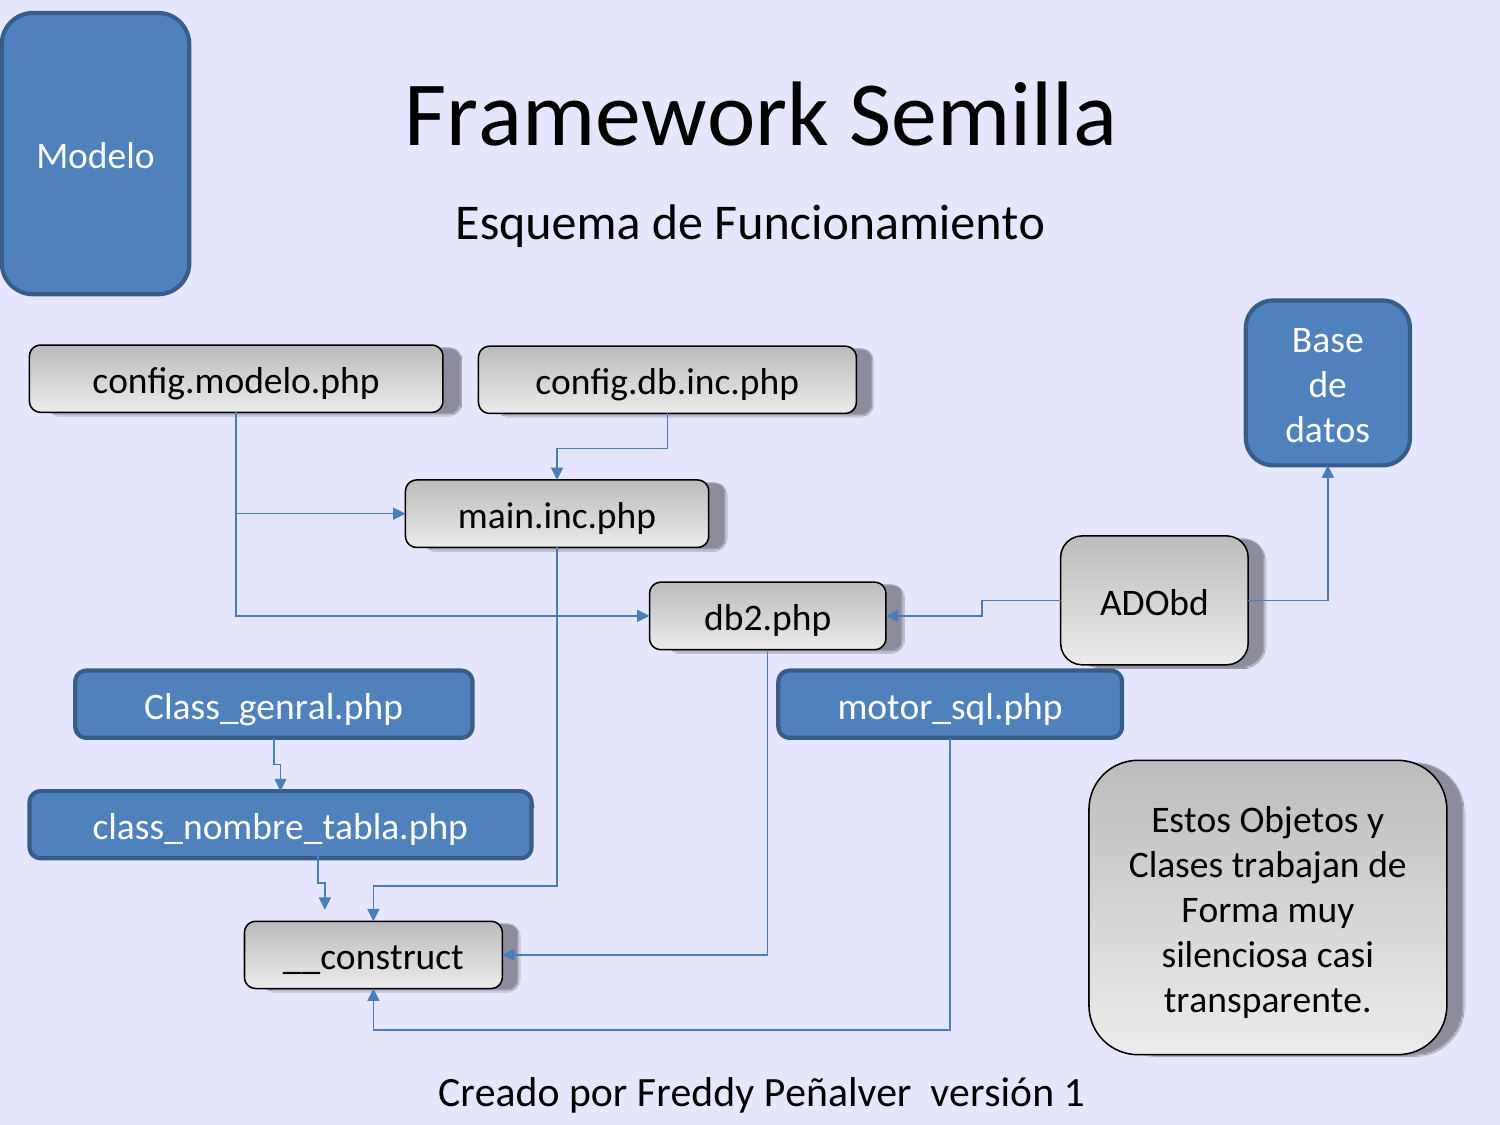

Modelo
Framework Semilla
Esquema de Funcionamiento
Base de datos
config.modelo.php
config.db.inc.php
main.inc.php
ADObd
db2.php
Class_genral.php
motor_sql.php
Estos Objetos y Clases trabajan de Forma muy silenciosa casi transparente.
class_nombre_tabla.php
__construct
Creado por Freddy Peñalver versión 1